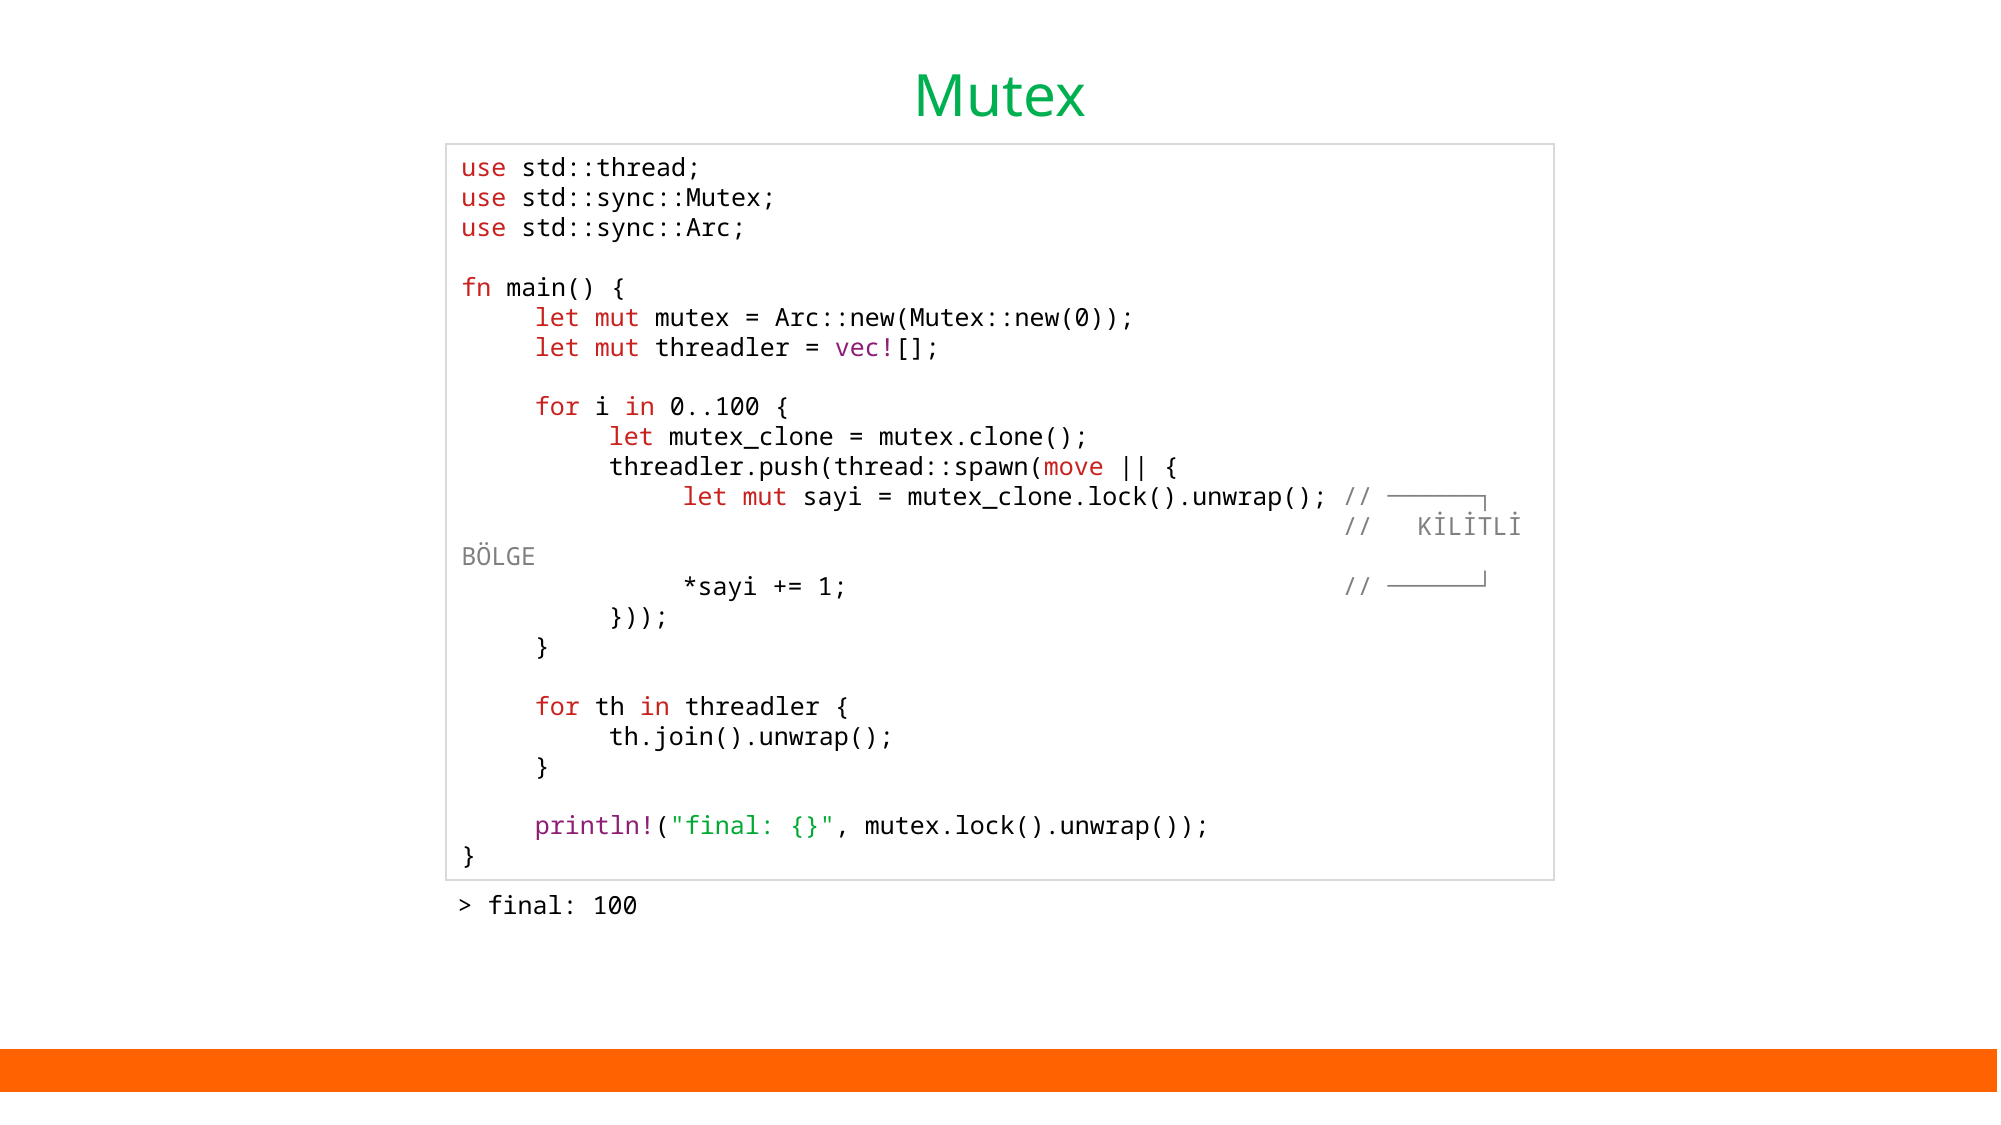

# Mutex
use std::thread;
use std::sync::Mutex;
use std::sync::Arc;
fn main() {
	let mut mutex = Arc::new(Mutex::new(0));
	let mut threadler = vec![];
	for i in 0..100 {
		let mutex_clone = mutex.clone();
		threadler.push(thread::spawn(move || {
			let mut sayi = mutex_clone.lock().unwrap(); // ──────┐
			 // KİLİTLİ BÖLGE
			*sayi += 1; // ──────┘
		}));
	}
	for th in threadler {
		th.join().unwrap();
	}
	println!("final: {}", mutex.lock().unwrap());
}
> final: 100